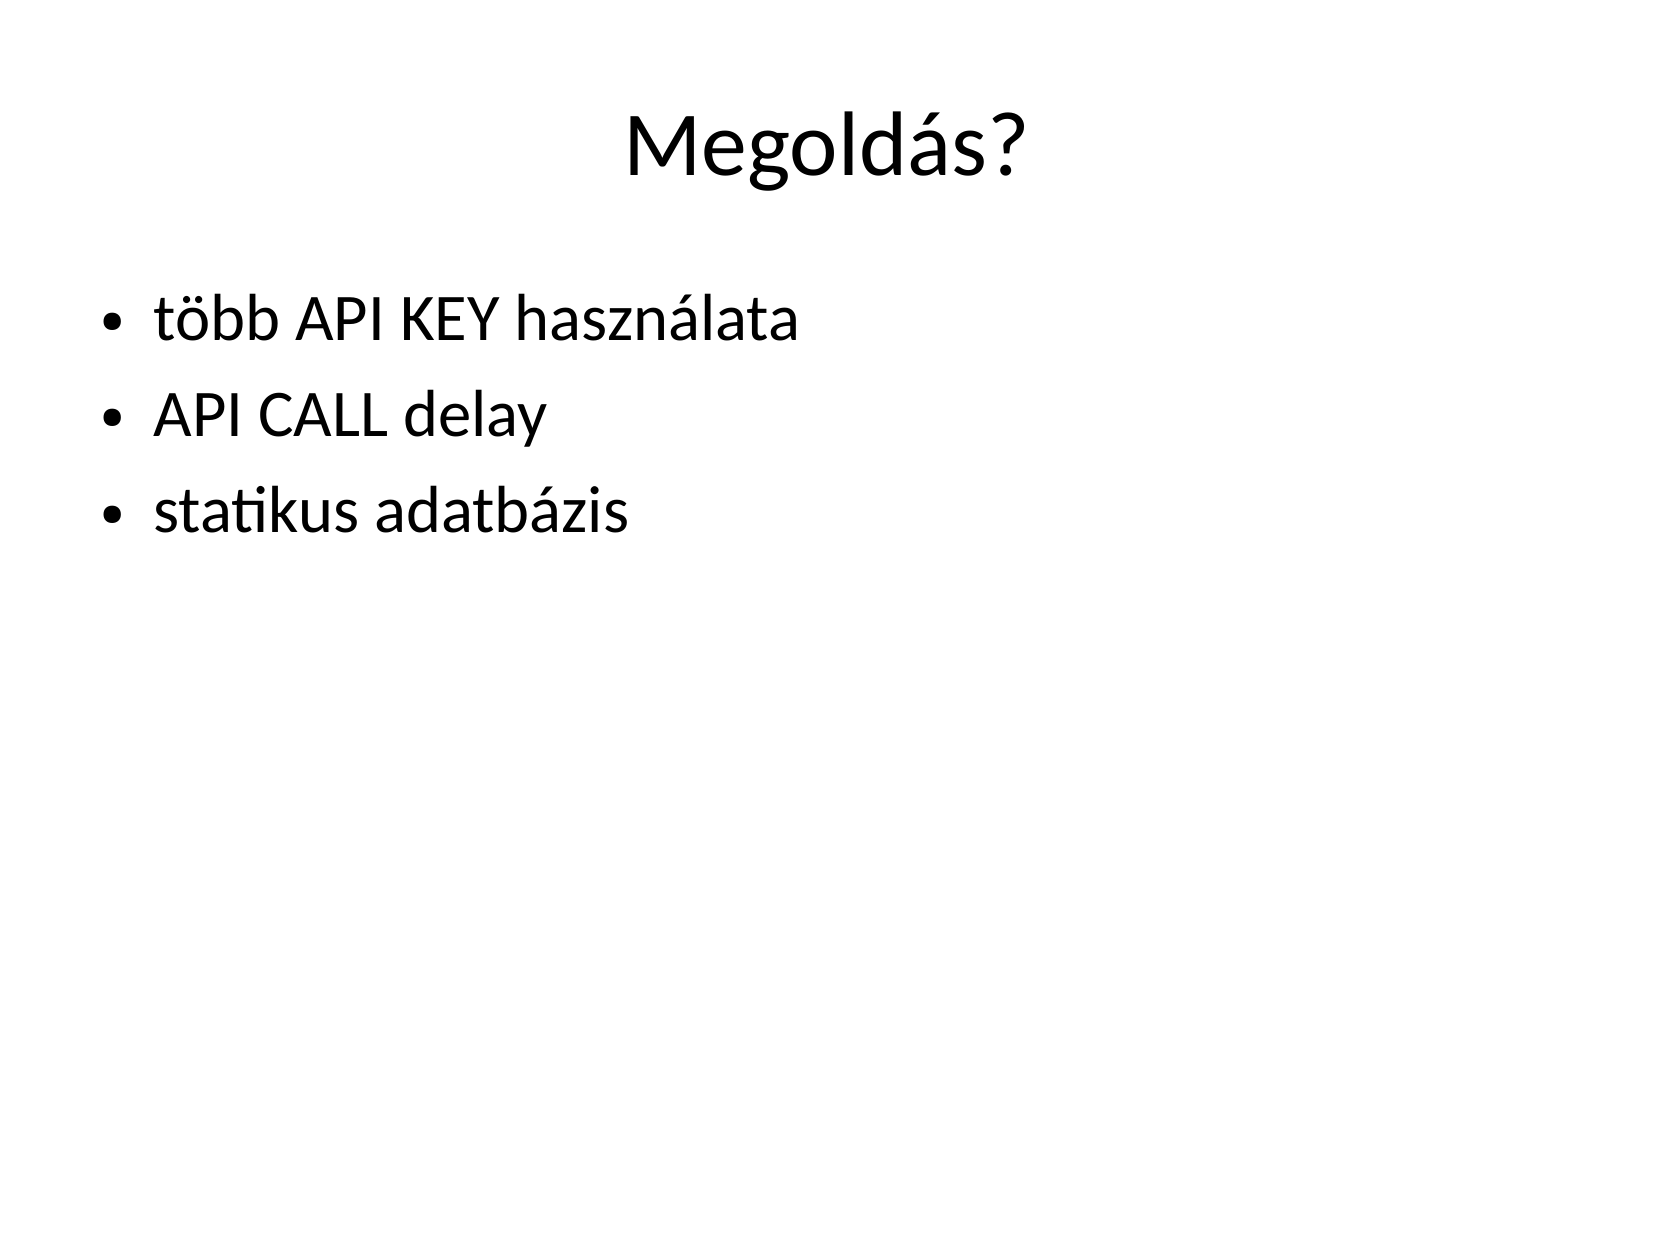

# Megoldás?
több API KEY használata
API CALL delay
statikus adatbázis